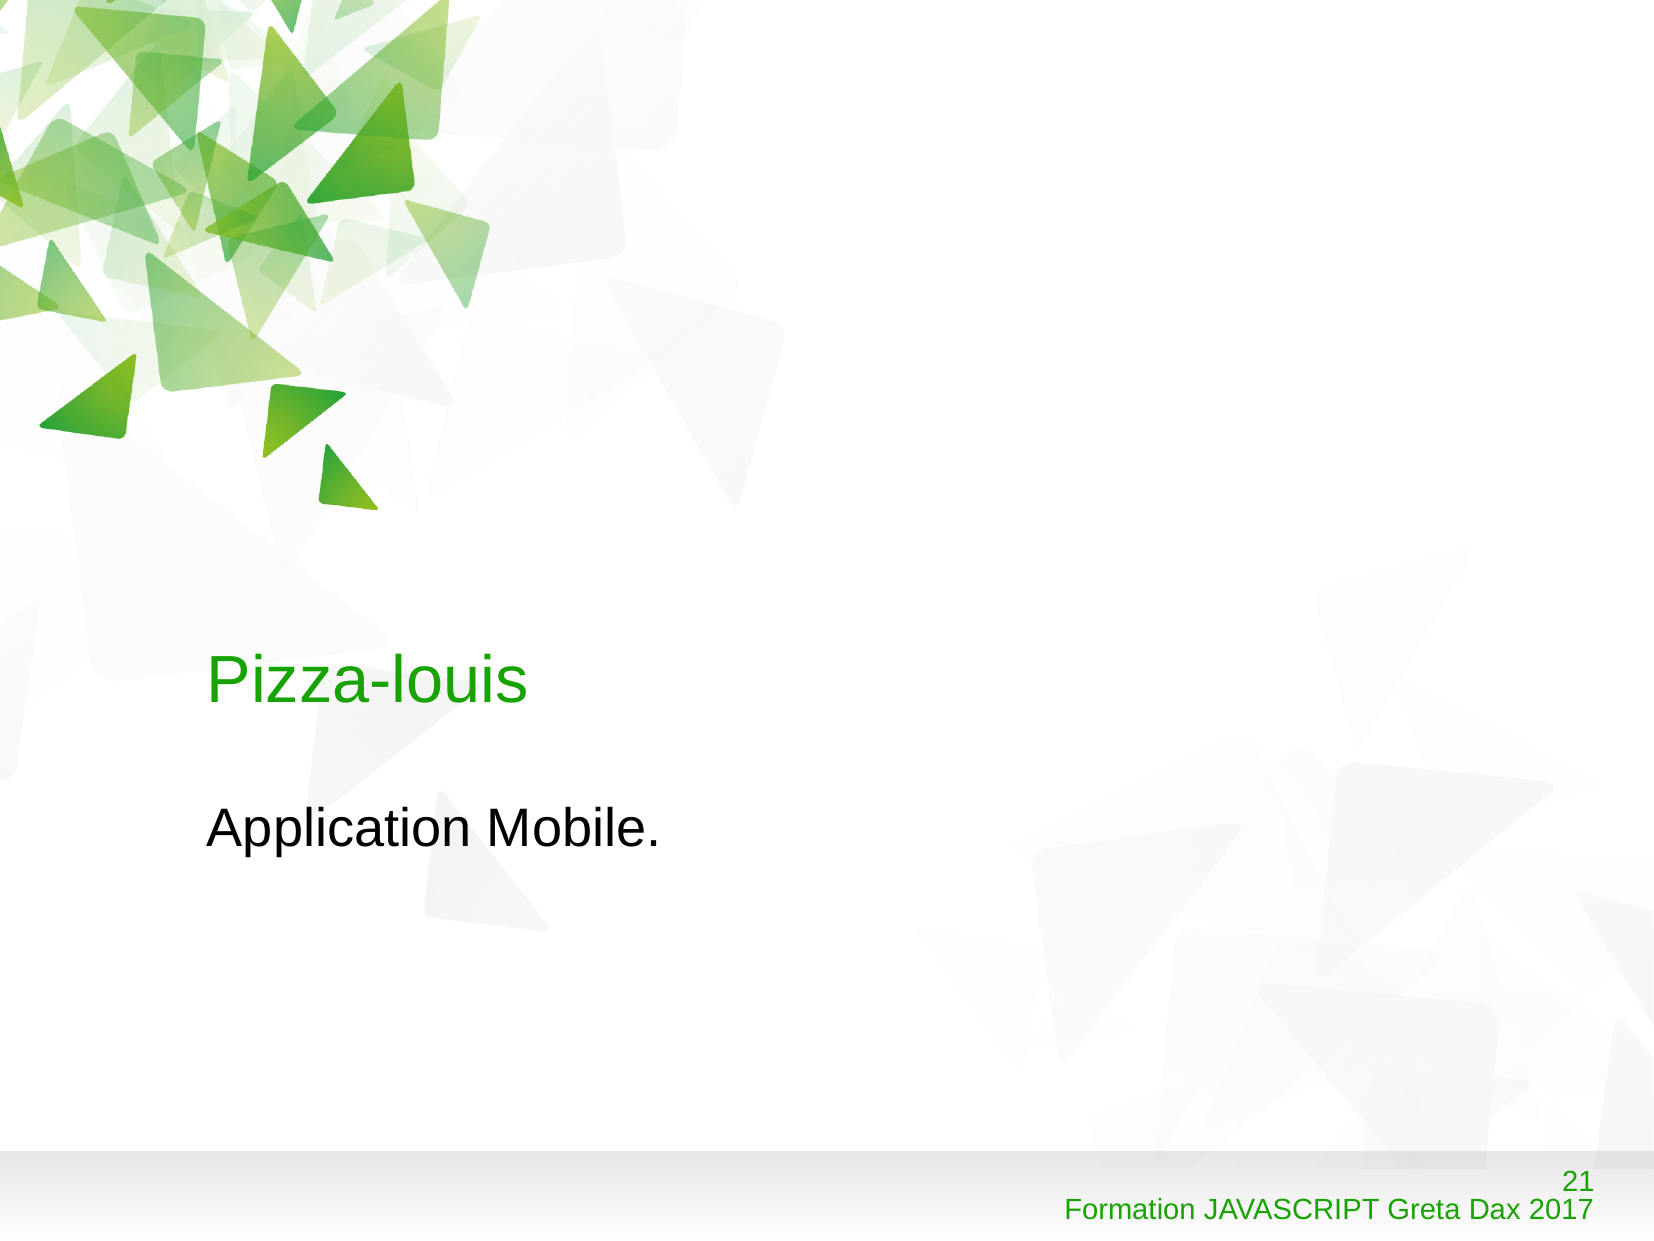

# Pizza-louis
Application Mobile.
21
Formation JAVASCRIPT Greta Dax 2017